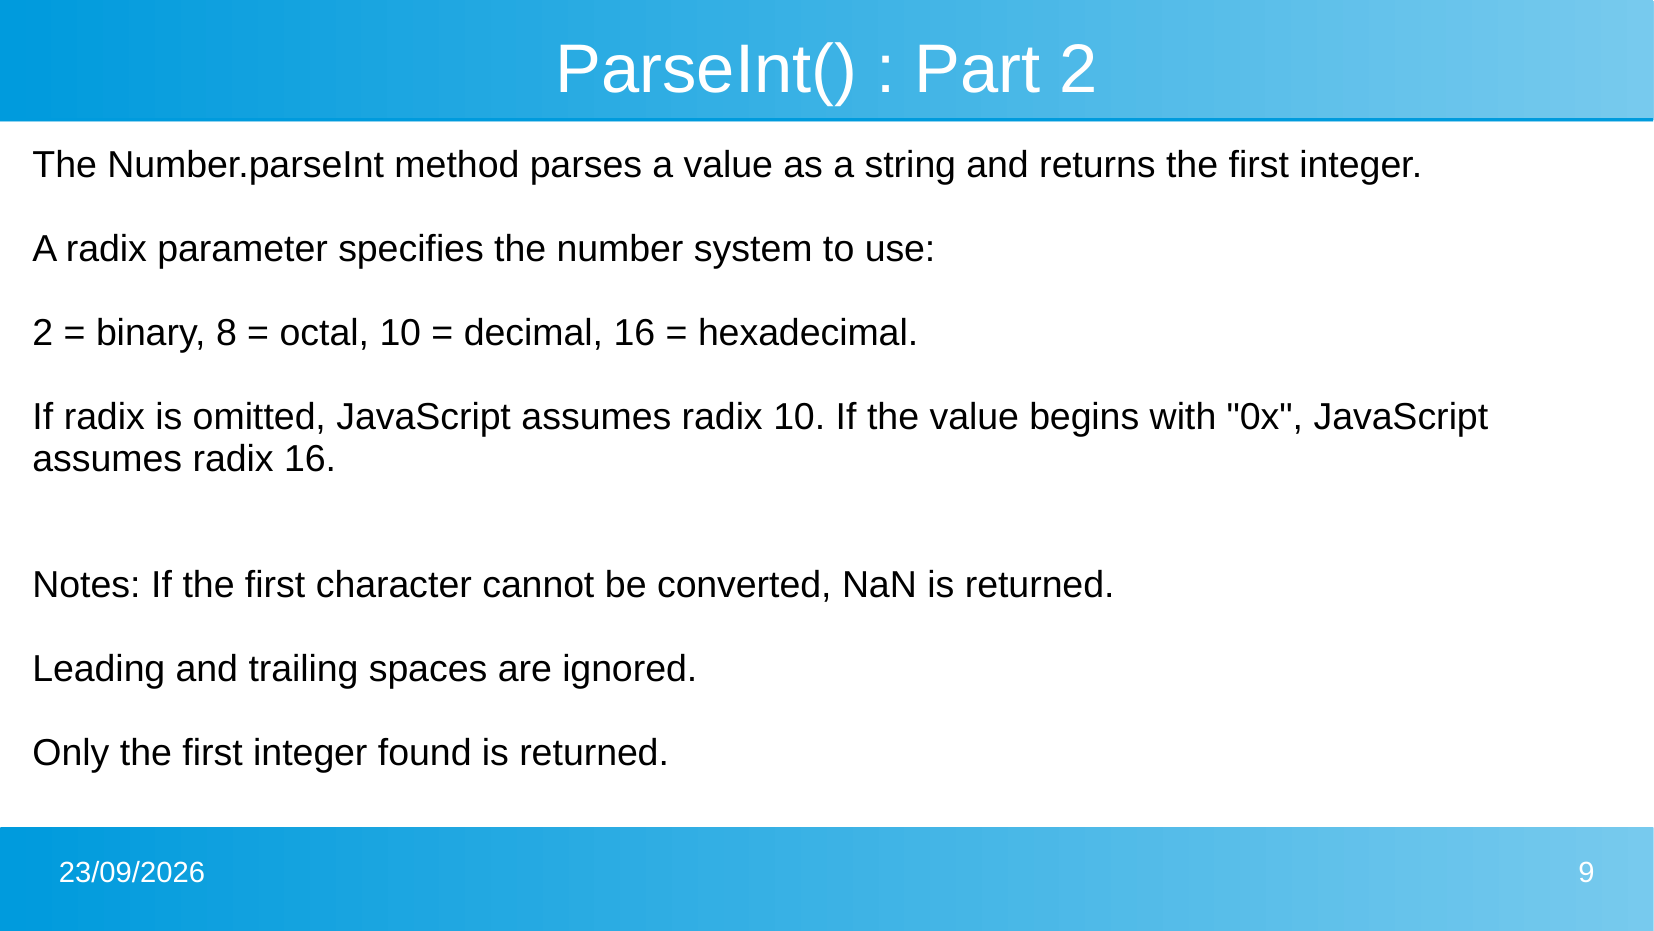

# ParseInt() : Part 2
The Number.parseInt method parses a value as a string and returns the first integer.
A radix parameter specifies the number system to use:
2 = binary, 8 = octal, 10 = decimal, 16 = hexadecimal.
If radix is omitted, JavaScript assumes radix 10. If the value begins with "0x", JavaScript assumes radix 16.
Notes: If the first character cannot be converted, NaN is returned.
Leading and trailing spaces are ignored.
Only the first integer found is returned.
9